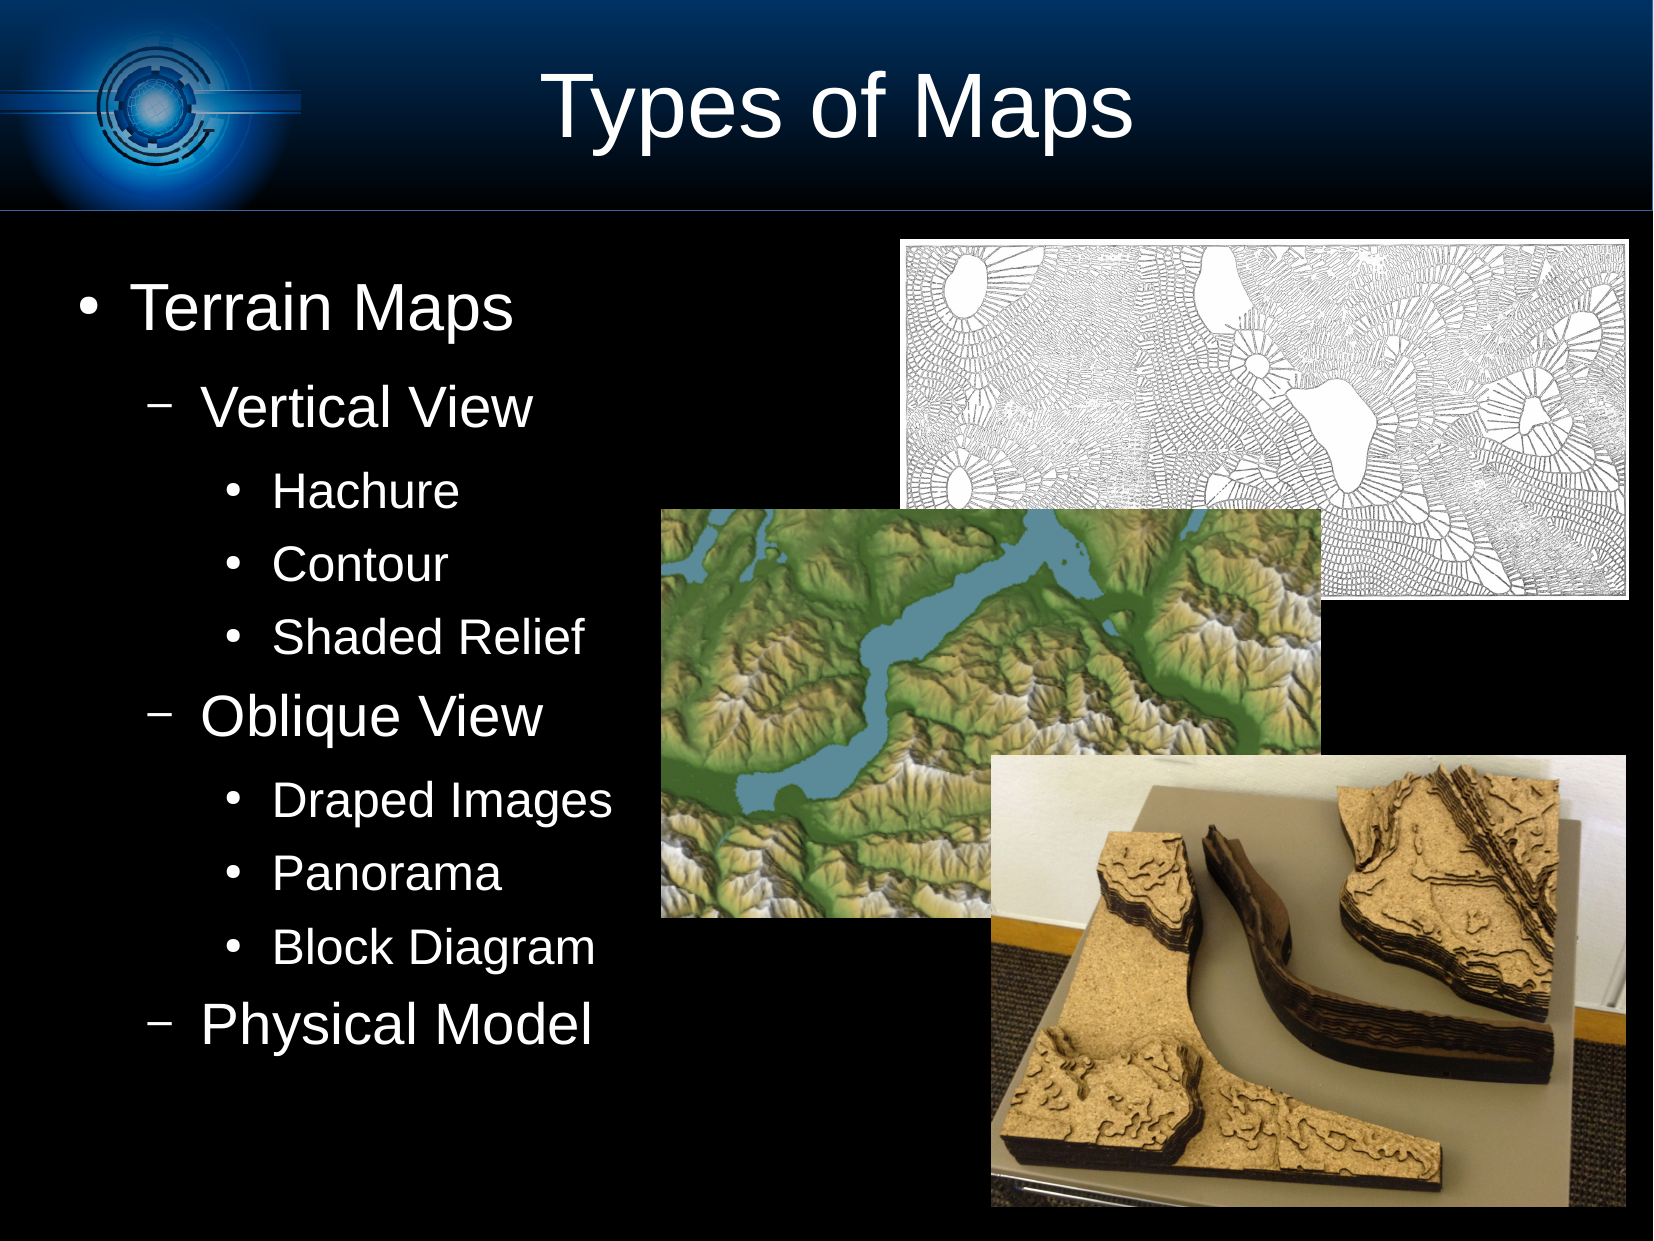

# Types of Maps
Terrain Maps
Vertical View
Hachure
Contour
Shaded Relief
Oblique View
Draped Images
Panorama
Block Diagram
Physical Model